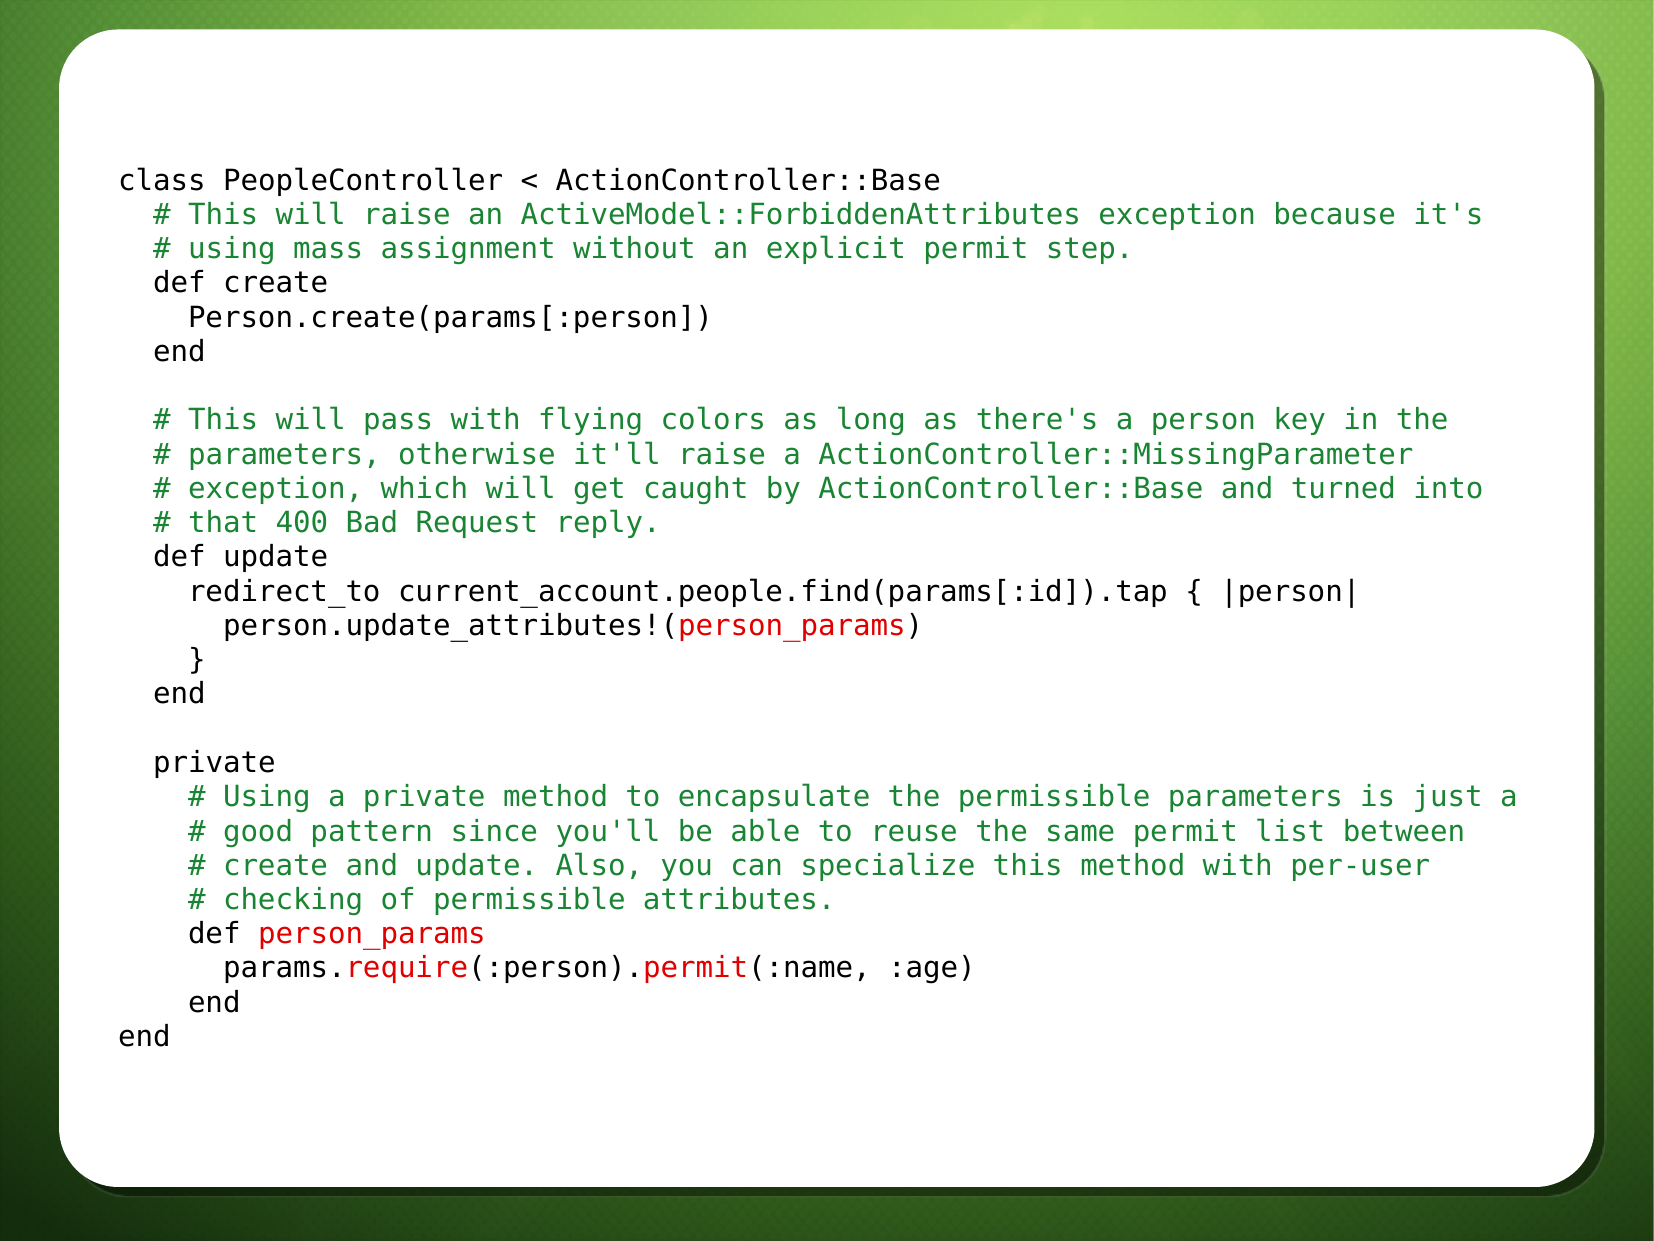

# class PeopleController < ActionController::Base
 # This will raise an ActiveModel::ForbiddenAttributes exception because it's
 # using mass assignment without an explicit permit step.
 def create
 Person.create(params[:person])
 end
 # This will pass with flying colors as long as there's a person key in the
 # parameters, otherwise it'll raise a ActionController::MissingParameter
 # exception, which will get caught by ActionController::Base and turned into
 # that 400 Bad Request reply.
 def update
 redirect_to current_account.people.find(params[:id]).tap { |person|
 person.update_attributes!(person_params)
 }
 end
 private
 # Using a private method to encapsulate the permissible parameters is just a
 # good pattern since you'll be able to reuse the same permit list between
 # create and update. Also, you can specialize this method with per-user
 # checking of permissible attributes.
 def person_params
 params.require(:person).permit(:name, :age)
 end
end